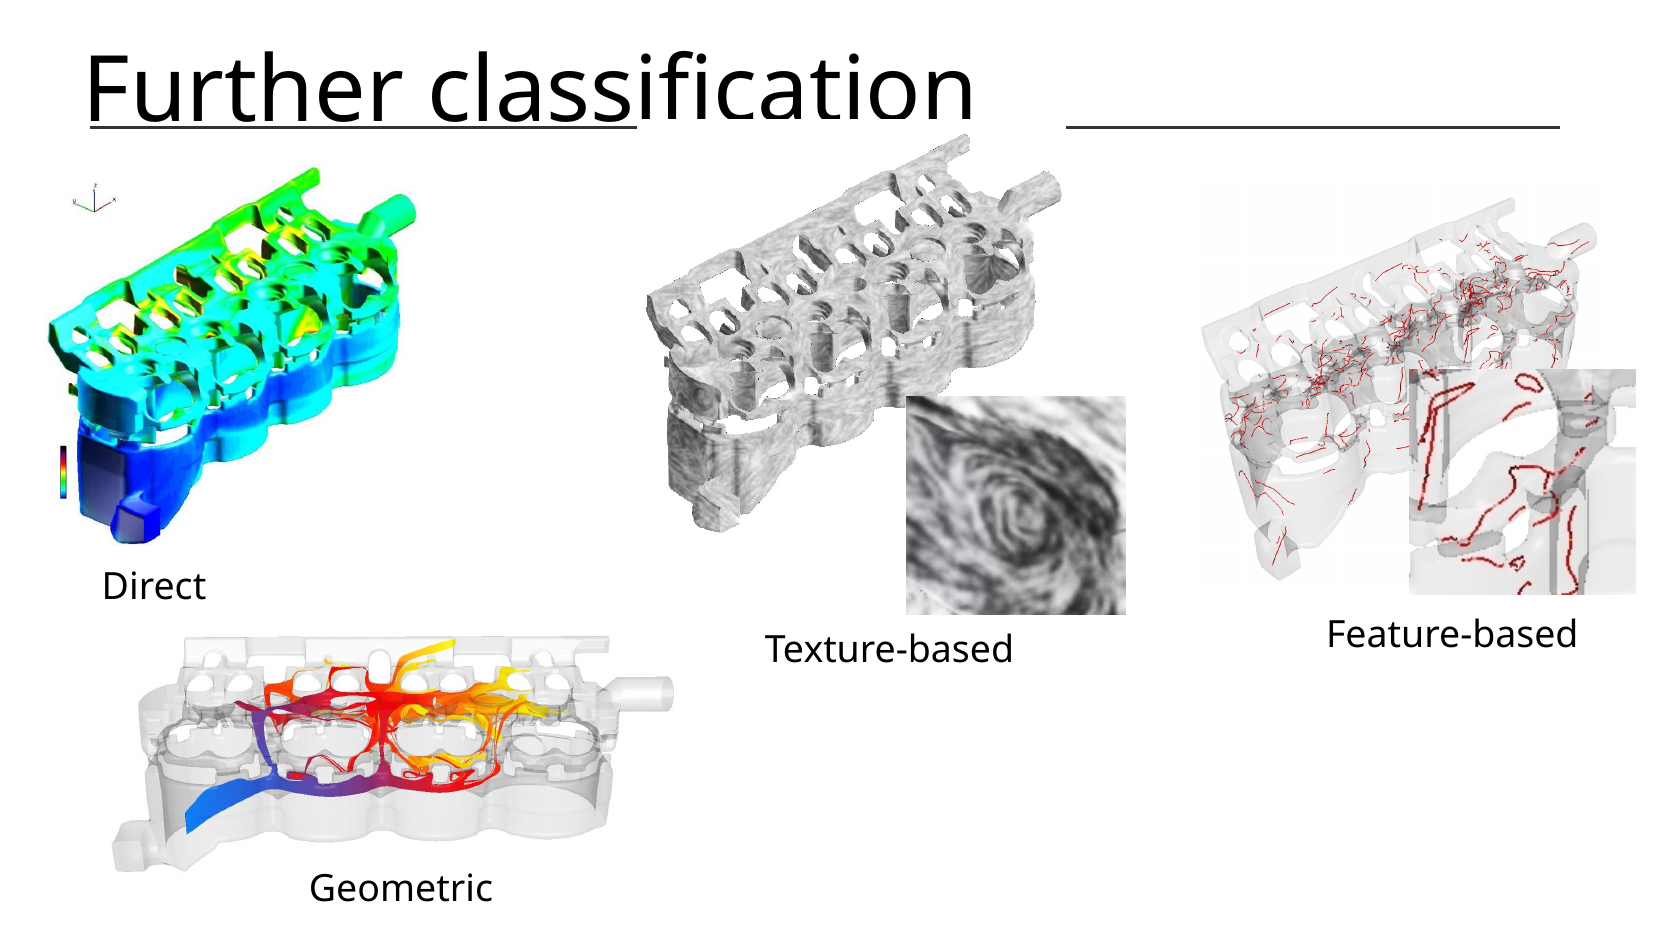

# Further classification
Direct
Feature-based
Texture-based
Geometric